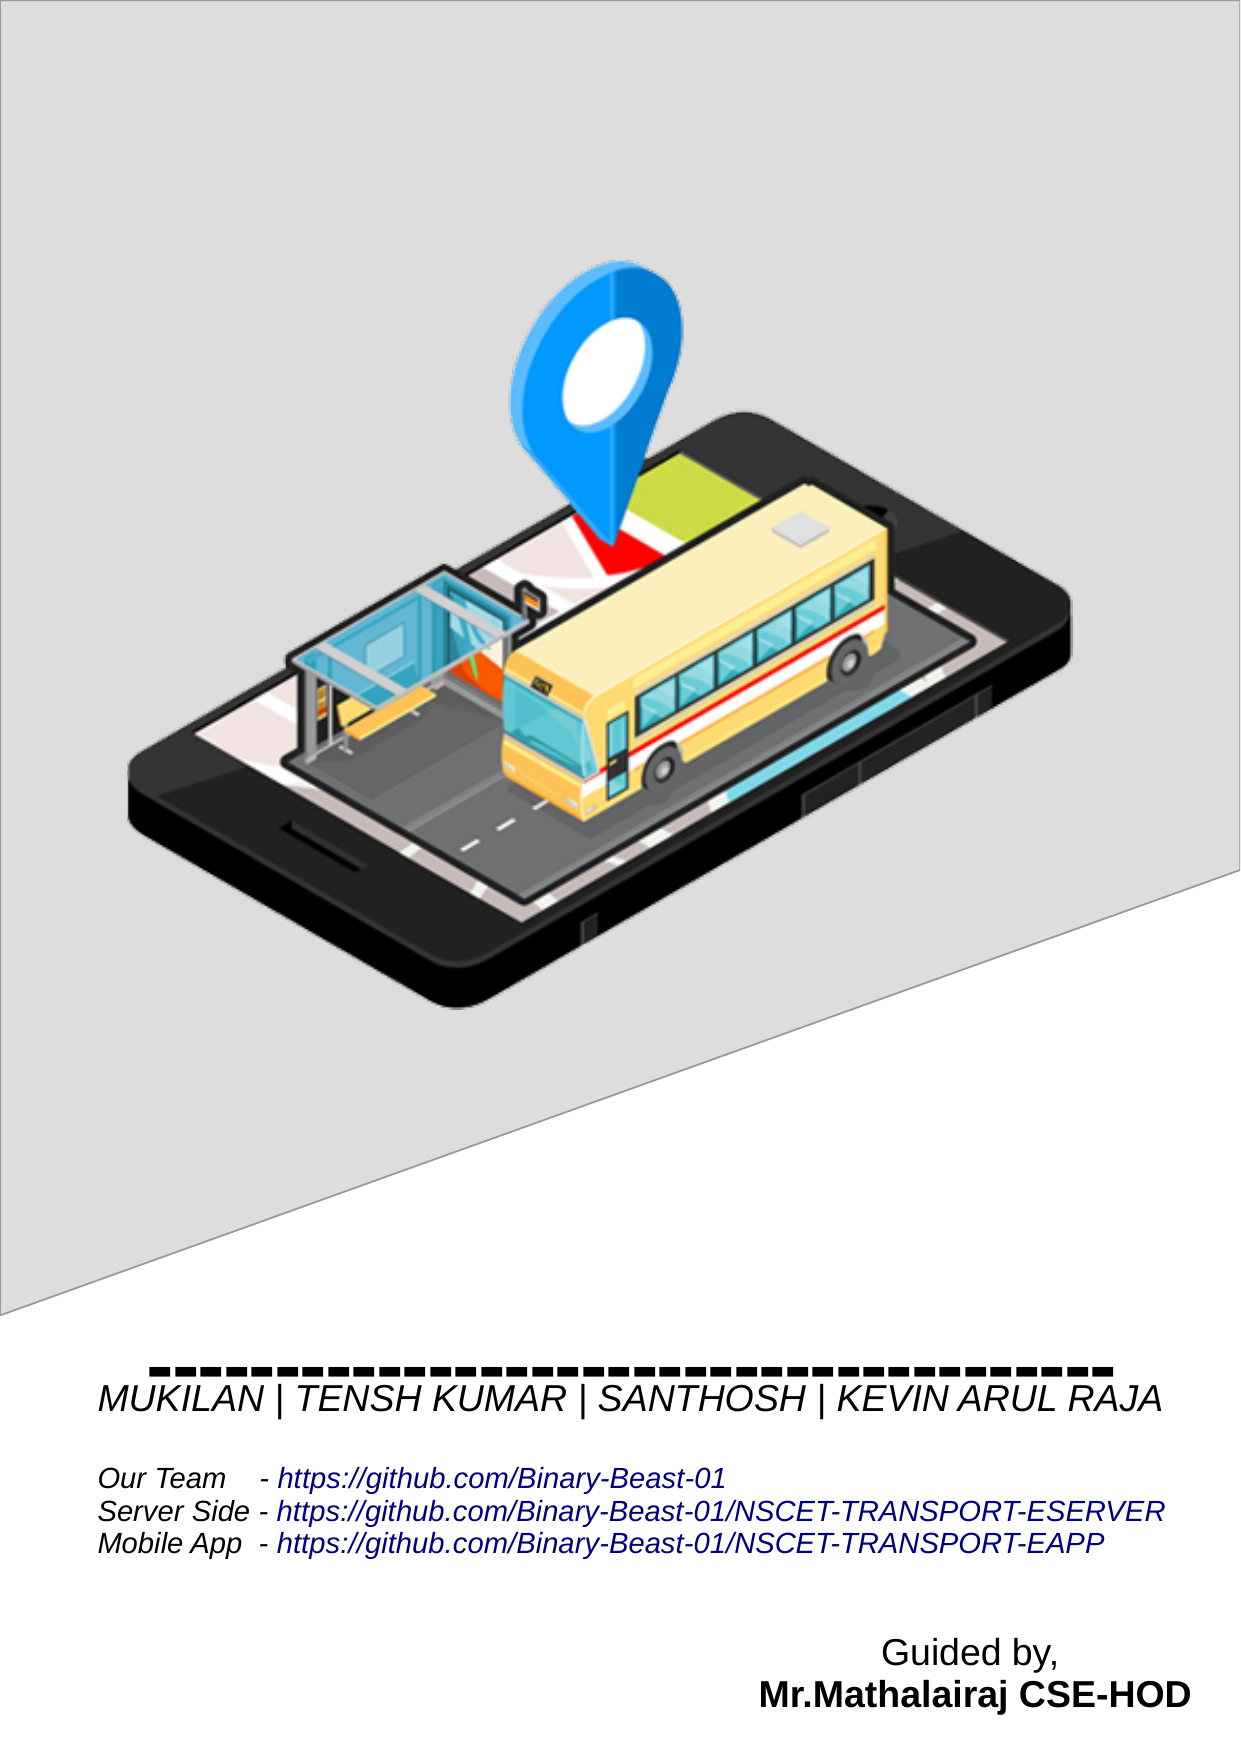

--------------------------------------
MUKILAN | TENSH KUMAR | SANTHOSH | KEVIN ARUL RAJA
Our Team - https://github.com/Binary-Beast-01
Server Side - https://github.com/Binary-Beast-01/NSCET-TRANSPORT-ESERVER
Mobile App - https://github.com/Binary-Beast-01/NSCET-TRANSPORT-EAPP
Guided by,
 Mr.Mathalairaj CSE-HOD